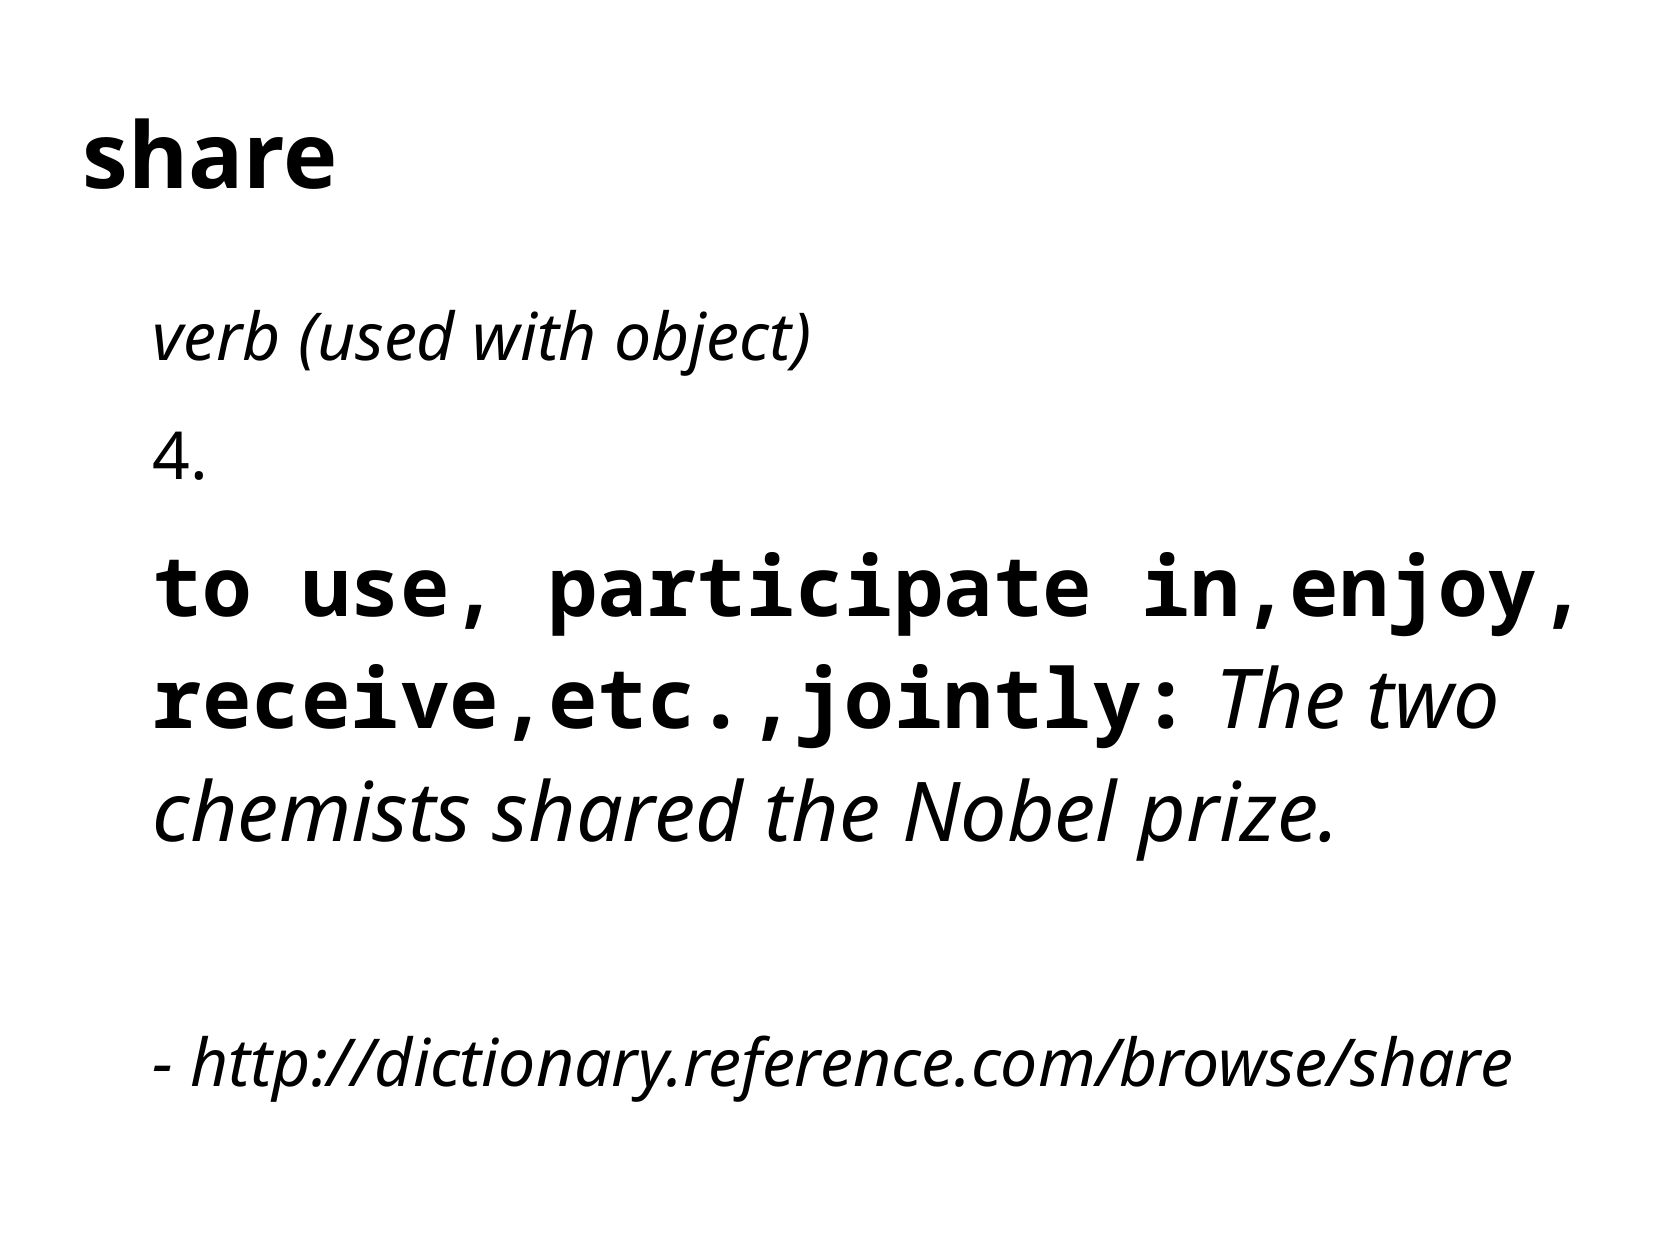

# share
verb (used with object)
4.
to use, participate in,enjoy, receive,etc.,jointly: The two chemists shared the Nobel prize.
- http://dictionary.reference.com/browse/share